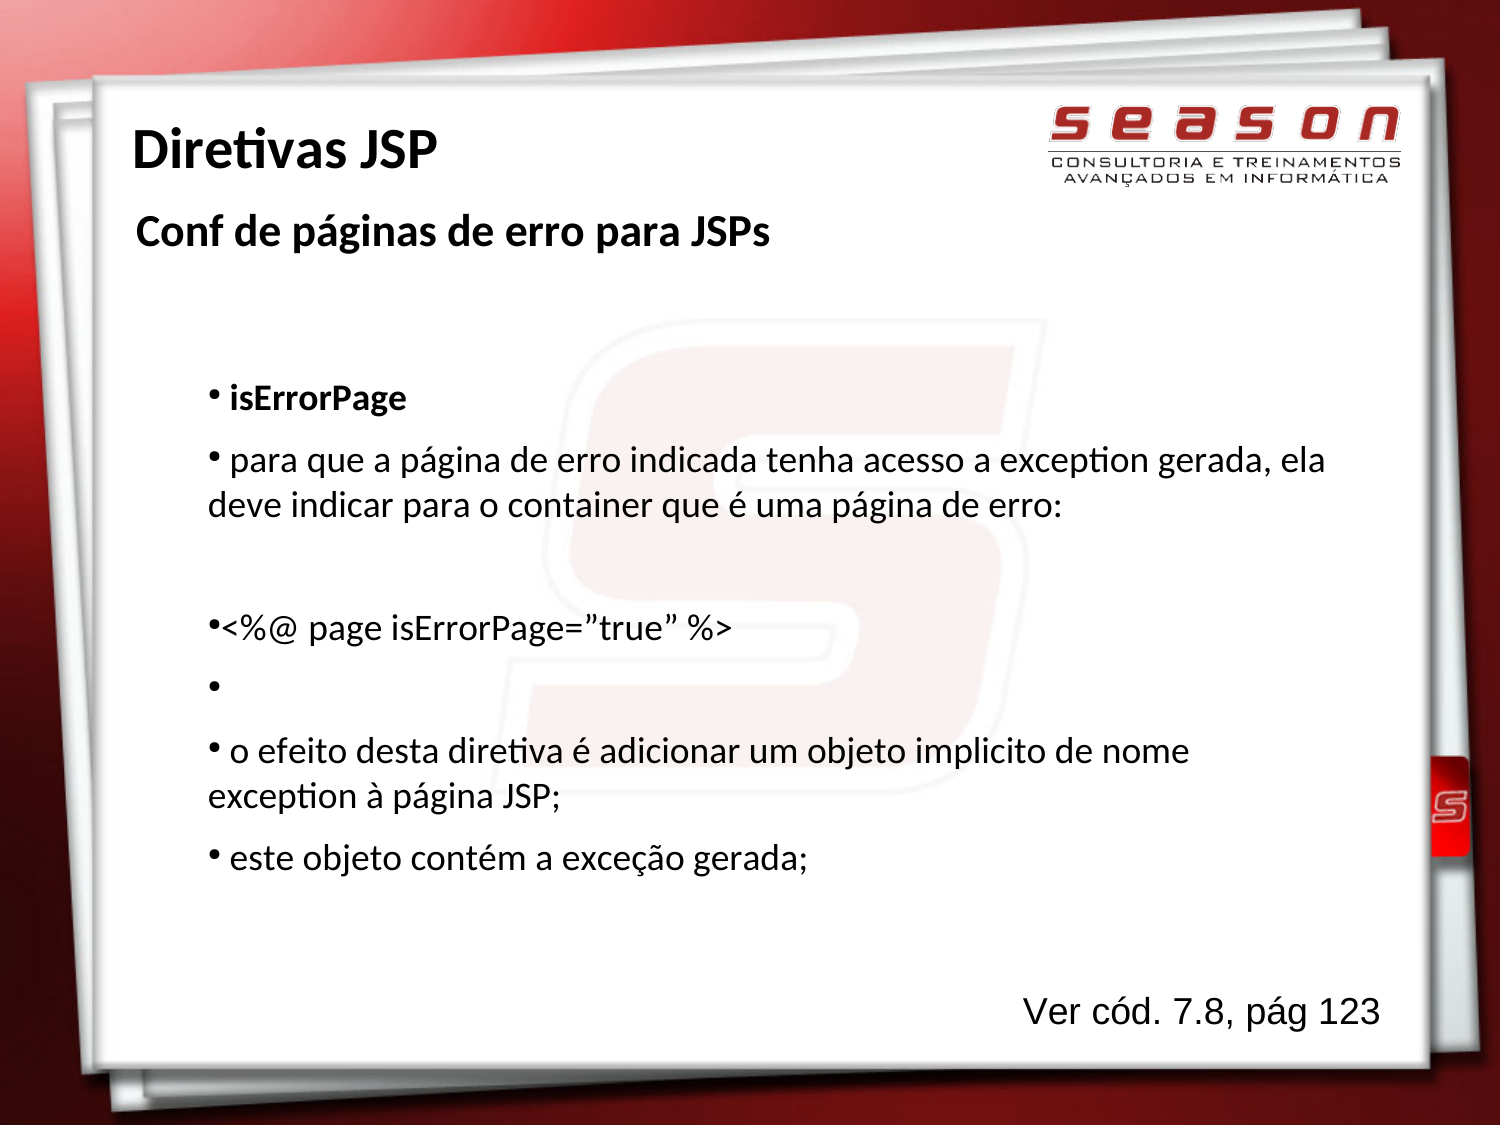

# Diretivas JSP
Conf de páginas de erro para JSPs
 isErrorPage
 para que a página de erro indicada tenha acesso a exception gerada, ela deve indicar para o container que é uma página de erro:
<%@ page isErrorPage=”true” %>
 o efeito desta diretiva é adicionar um objeto implicito de nome exception à página JSP;
 este objeto contém a exceção gerada;
Ver cód. 7.8, pág 123